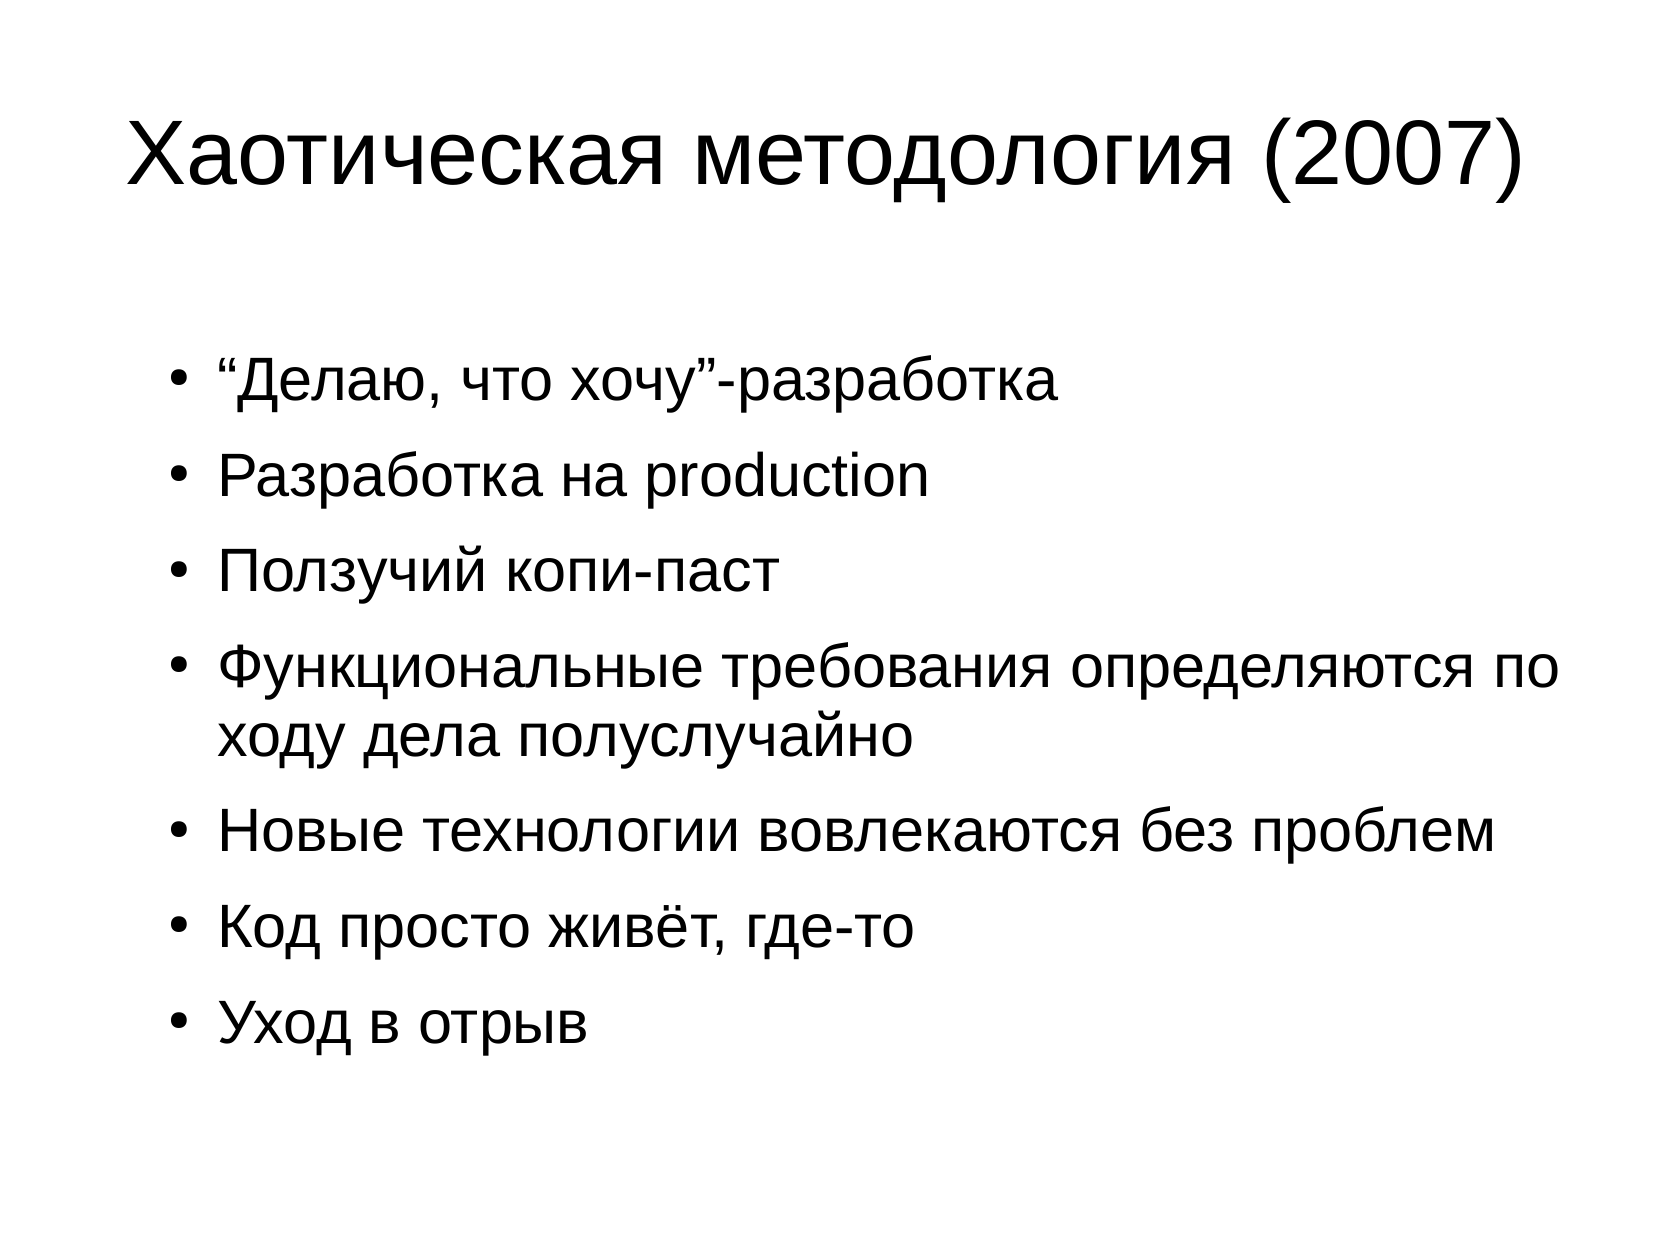

# Хаотическая методология (2007)
“Делаю, что хочу”-разработка
Разработка на production
Ползучий копи-паст
Функциональные требования определяются по ходу дела полуслучайно
Новые технологии вовлекаются без проблем
Код просто живёт, где-то
Уход в отрыв